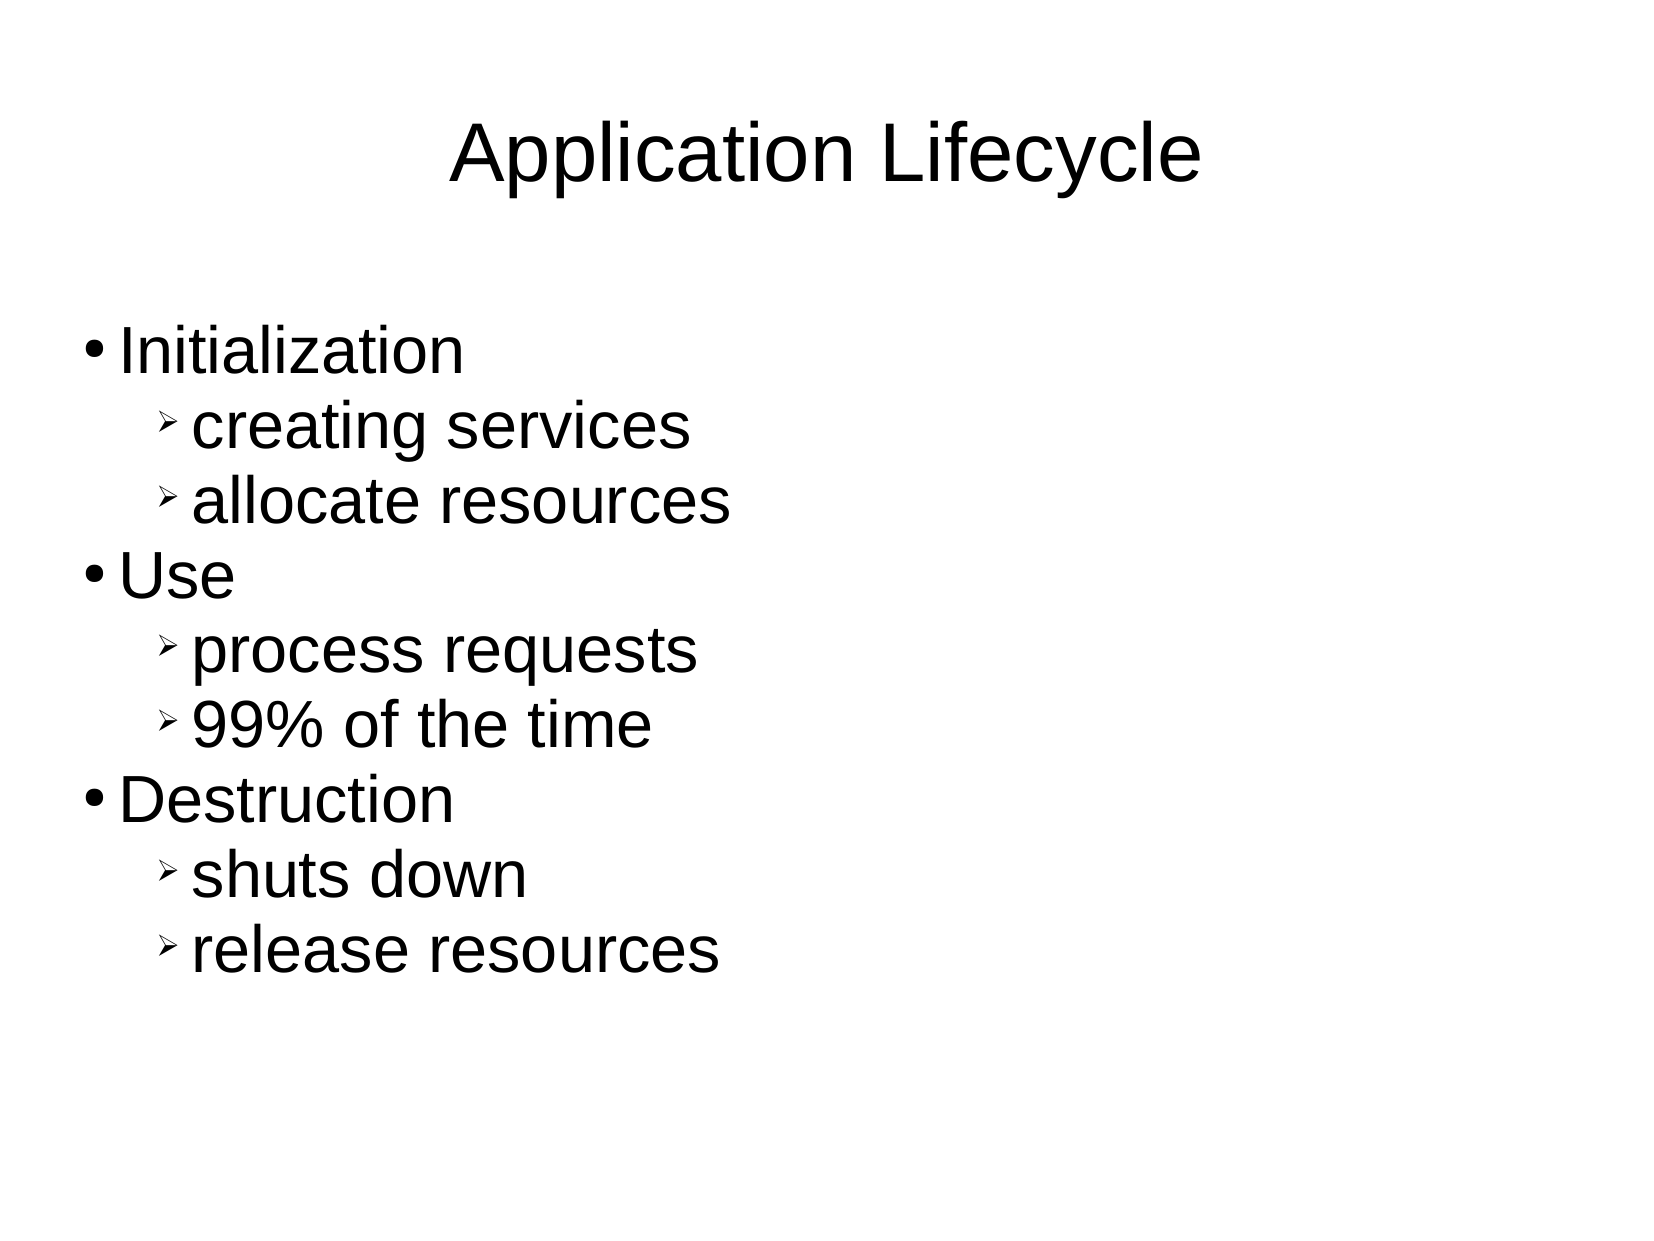

# Application Lifecycle
Initialization
creating services
allocate resources
Use
process requests
99% of the time
Destruction
shuts down
release resources